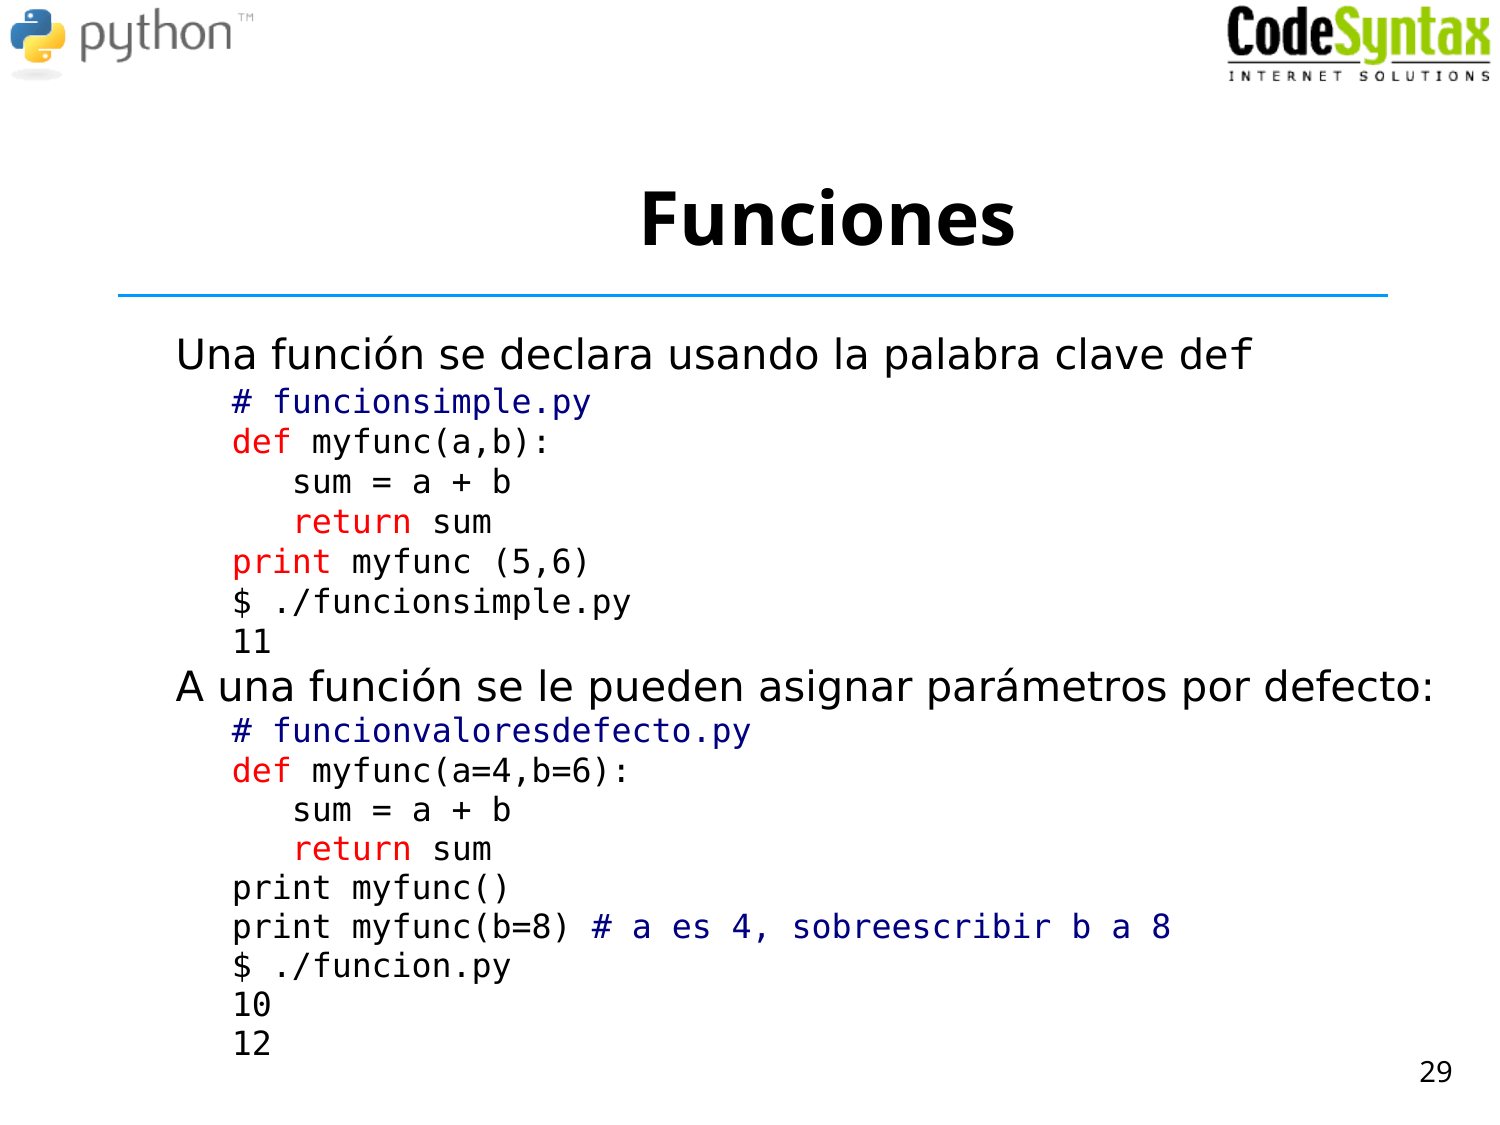

# Funciones
Una función se declara usando la palabra clave def
	# funcionsimple.py
	def myfunc(a,b):
	 sum = a + b
	 return sum
	print myfunc (5,6)
	$ ./funcionsimple.py
	11
A una función se le pueden asignar parámetros por defecto:
	# funcionvaloresdefecto.py
	def myfunc(a=4,b=6):
	 sum = a + b
	 return sum
	print myfunc()
	print myfunc(b=8) # a es 4, sobreescribir b a 8
	$ ./funcion.py
	10
	12
29